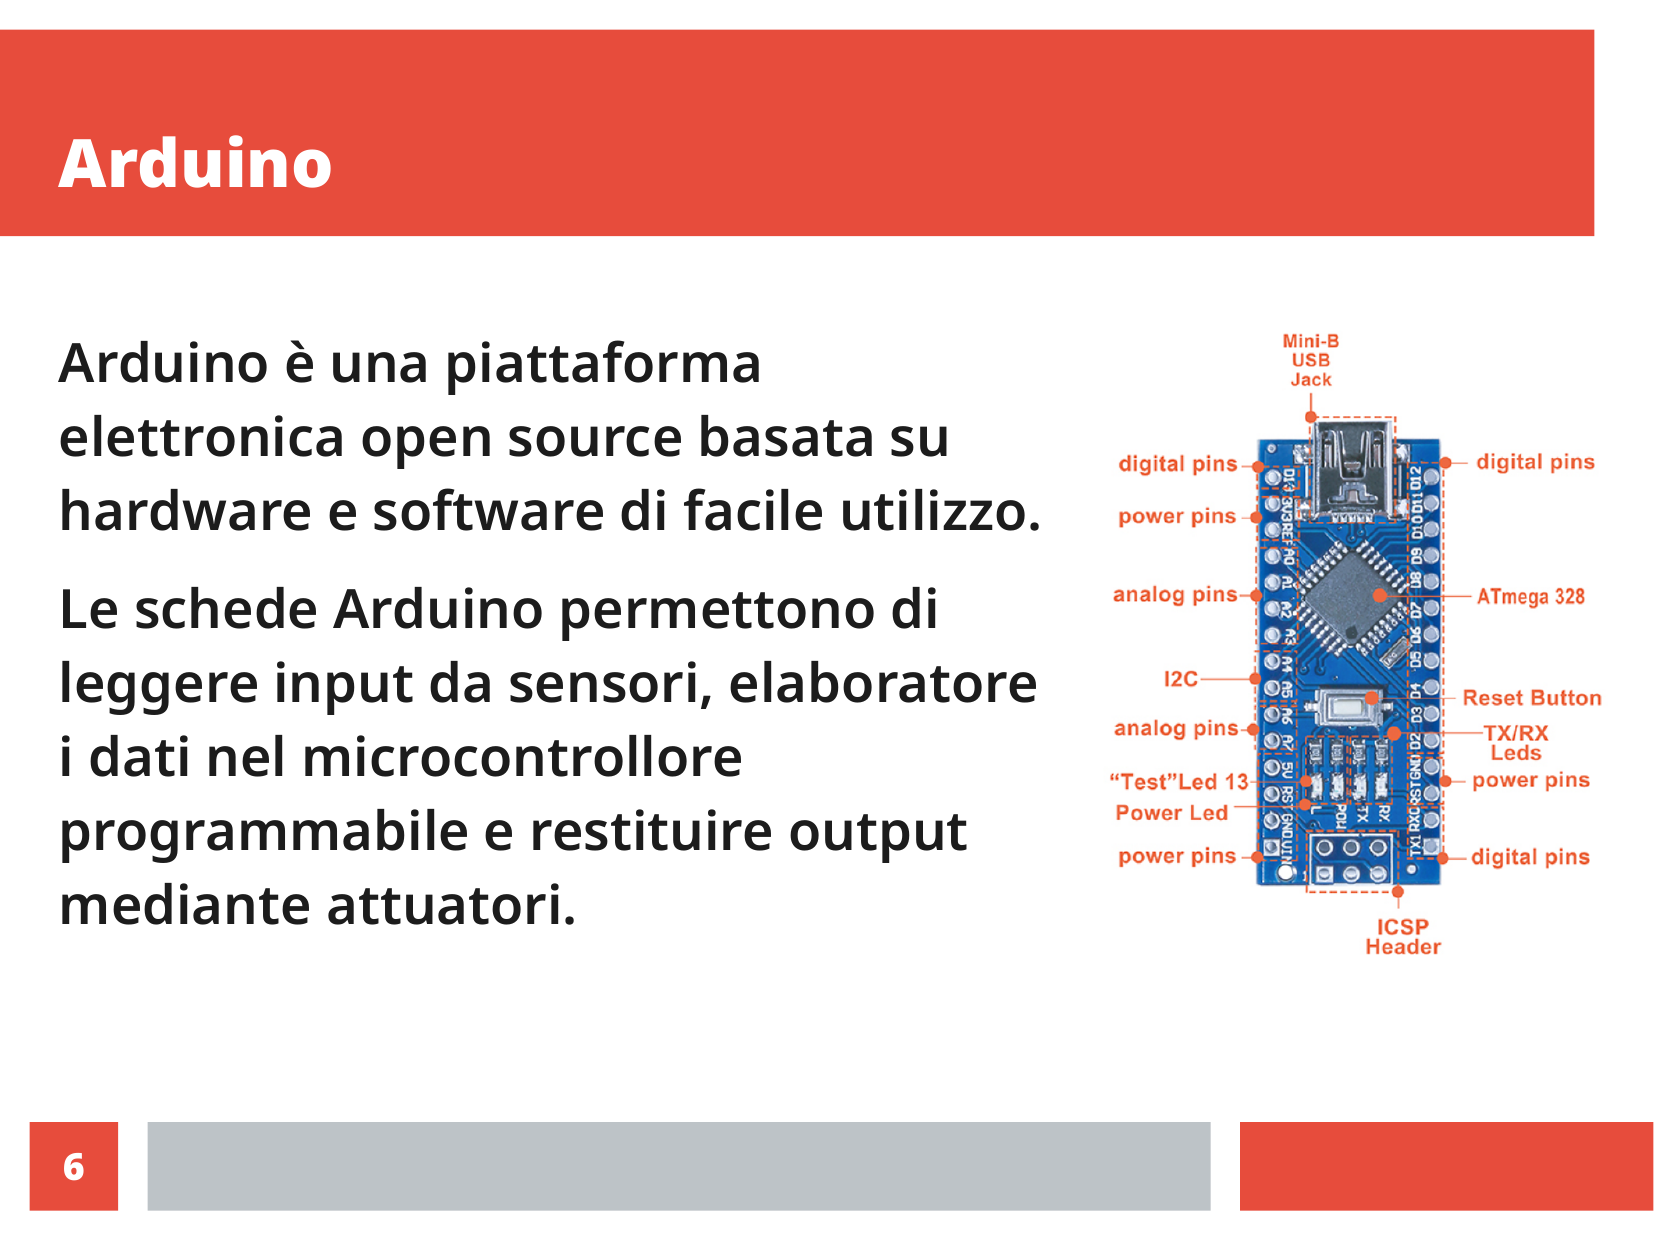

# Arduino
Arduino è una piattaforma elettronica open source basata su hardware e software di facile utilizzo.
Le schede Arduino permettono di leggere input da sensori, elaboratore i dati nel microcontrollore programmabile e restituire output mediante attuatori.
6